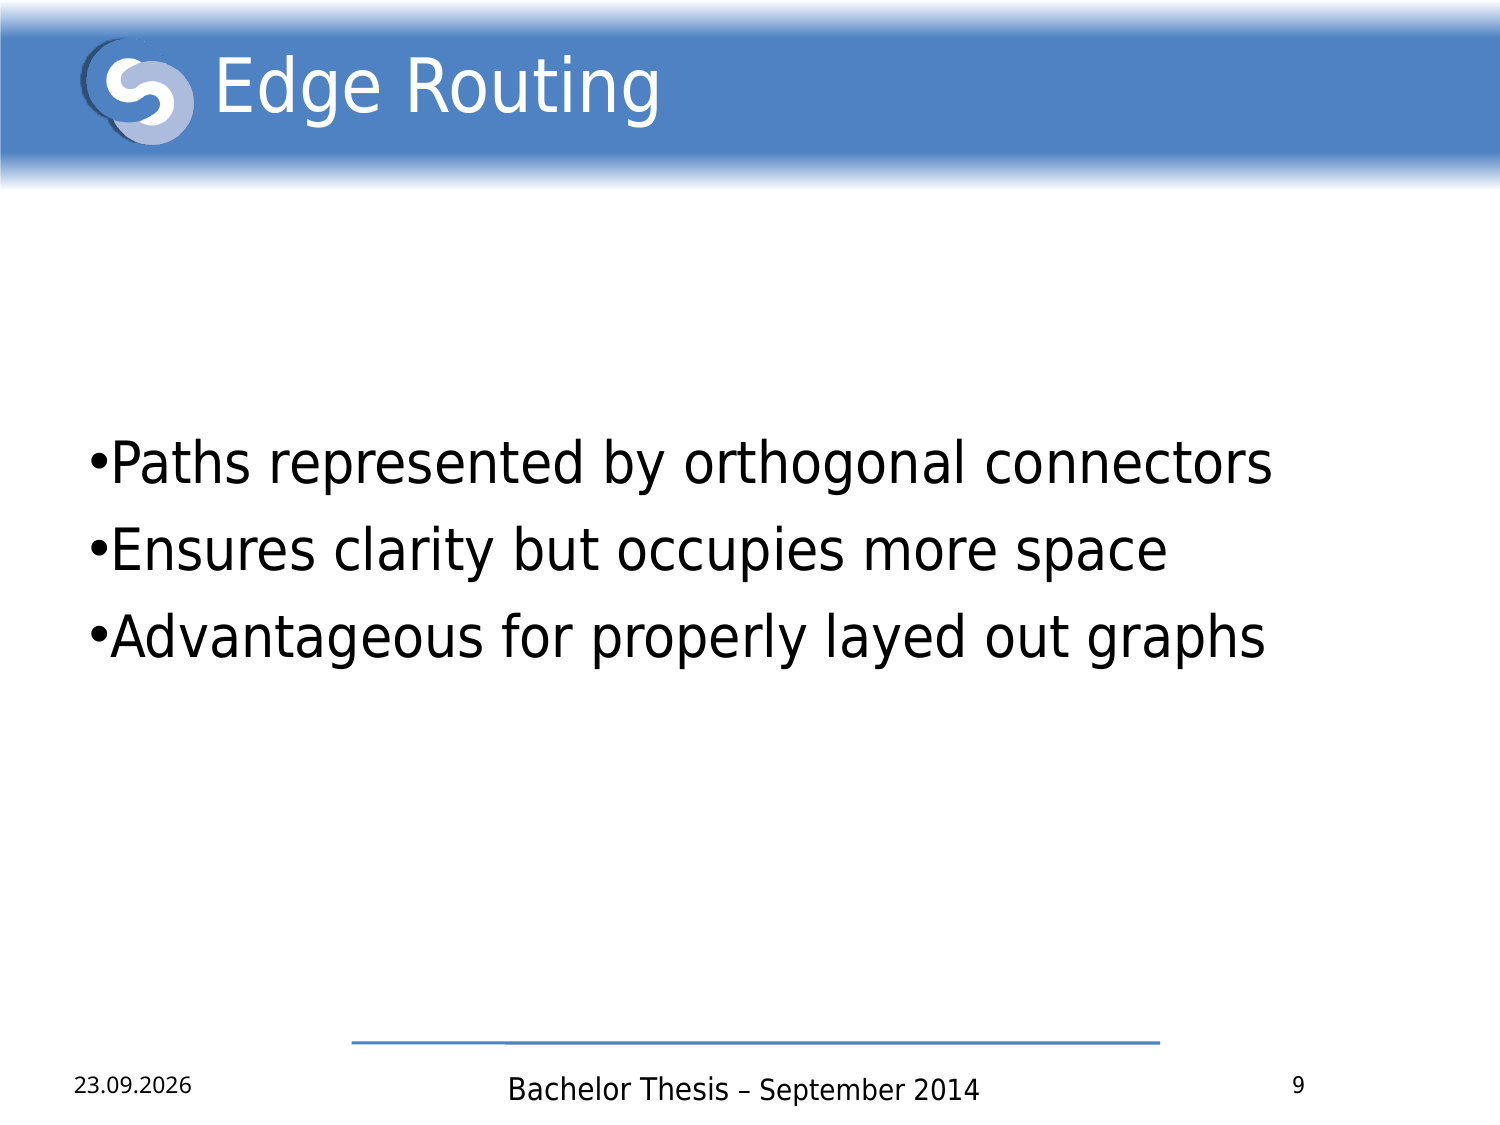

# Edge Routing
Paths represented by orthogonal connectors
Ensures clarity but occupies more space
Advantageous for properly layed out graphs
Bachelor Thesis – September 2014